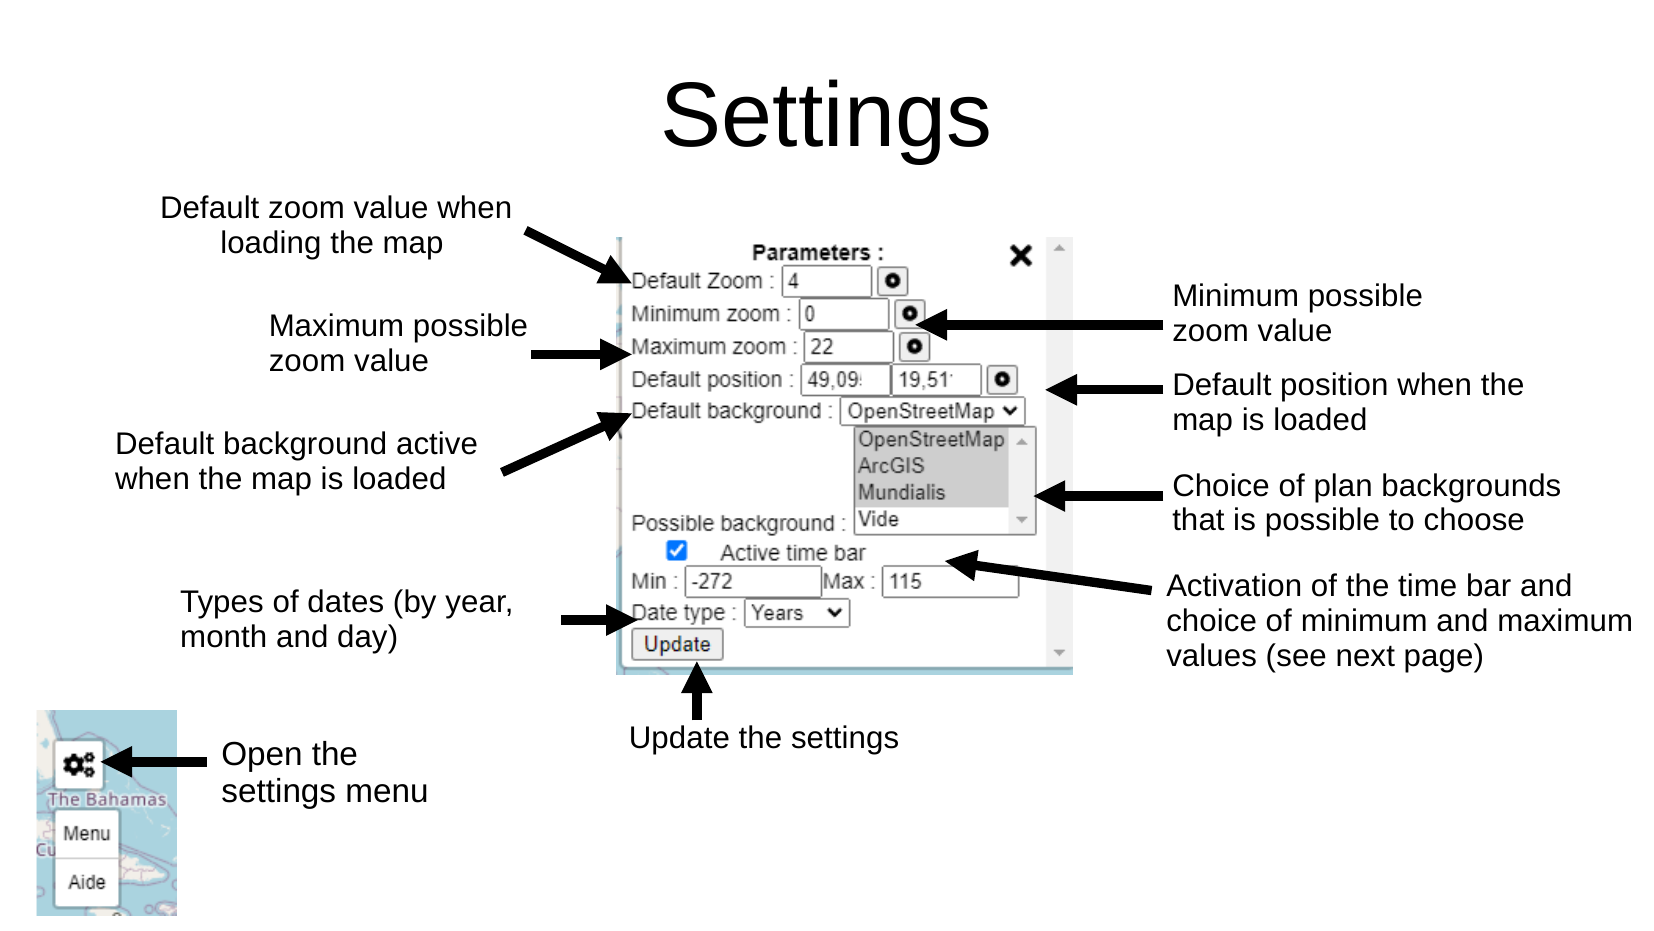

# Settings
Default zoom value when loading the map
Minimum possible zoom value
Maximum possible zoom value
Default position when the map is loaded
Default background active when the map is loaded
Choice of plan backgrounds that is possible to choose
Activation of the time bar and choice of minimum and maximum values (see next page)
Types of dates (by year, month and day)
Update the settings
Open the settings menu